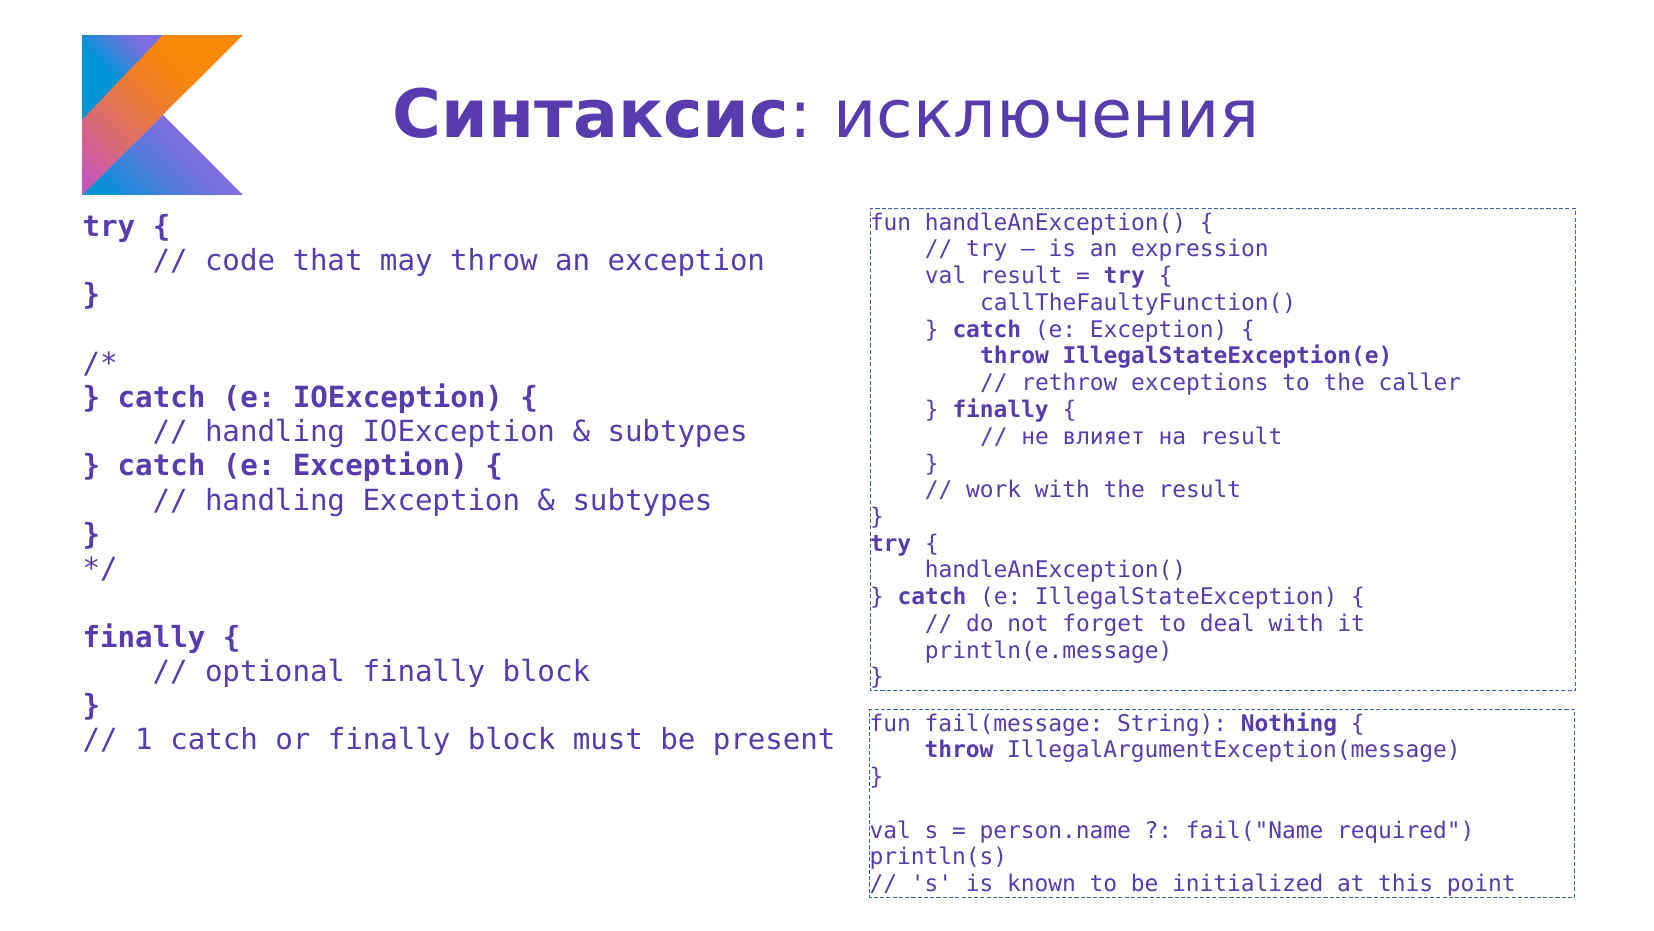

# Синтаксис: исключения
try {
 // code that may throw an exception
}
/*
} catch (e: IOException) {
 // handling IOException & subtypes
} catch (e: Exception) {
 // handling Exception & subtypes
}
*/
finally {
 // optional finally block
}
// 1 catch or finally block must be present
fun handleAnException() {
 // try — is an expression
 val result = try {
 callTheFaultyFunction()
 } catch (e: Exception) {
 throw IllegalStateException(e)
 // rethrow exceptions to the caller
 } finally {
 // не влияет на result
 }
 // work with the result
}
try {
 handleAnException()
} catch (e: IllegalStateException) {
 // do not forget to deal with it
 println(e.message)
}
fun fail(message: String): Nothing {
 throw IllegalArgumentException(message)
}
val s = person.name ?: fail("Name required")
println(s)
// 's' is known to be initialized at this point